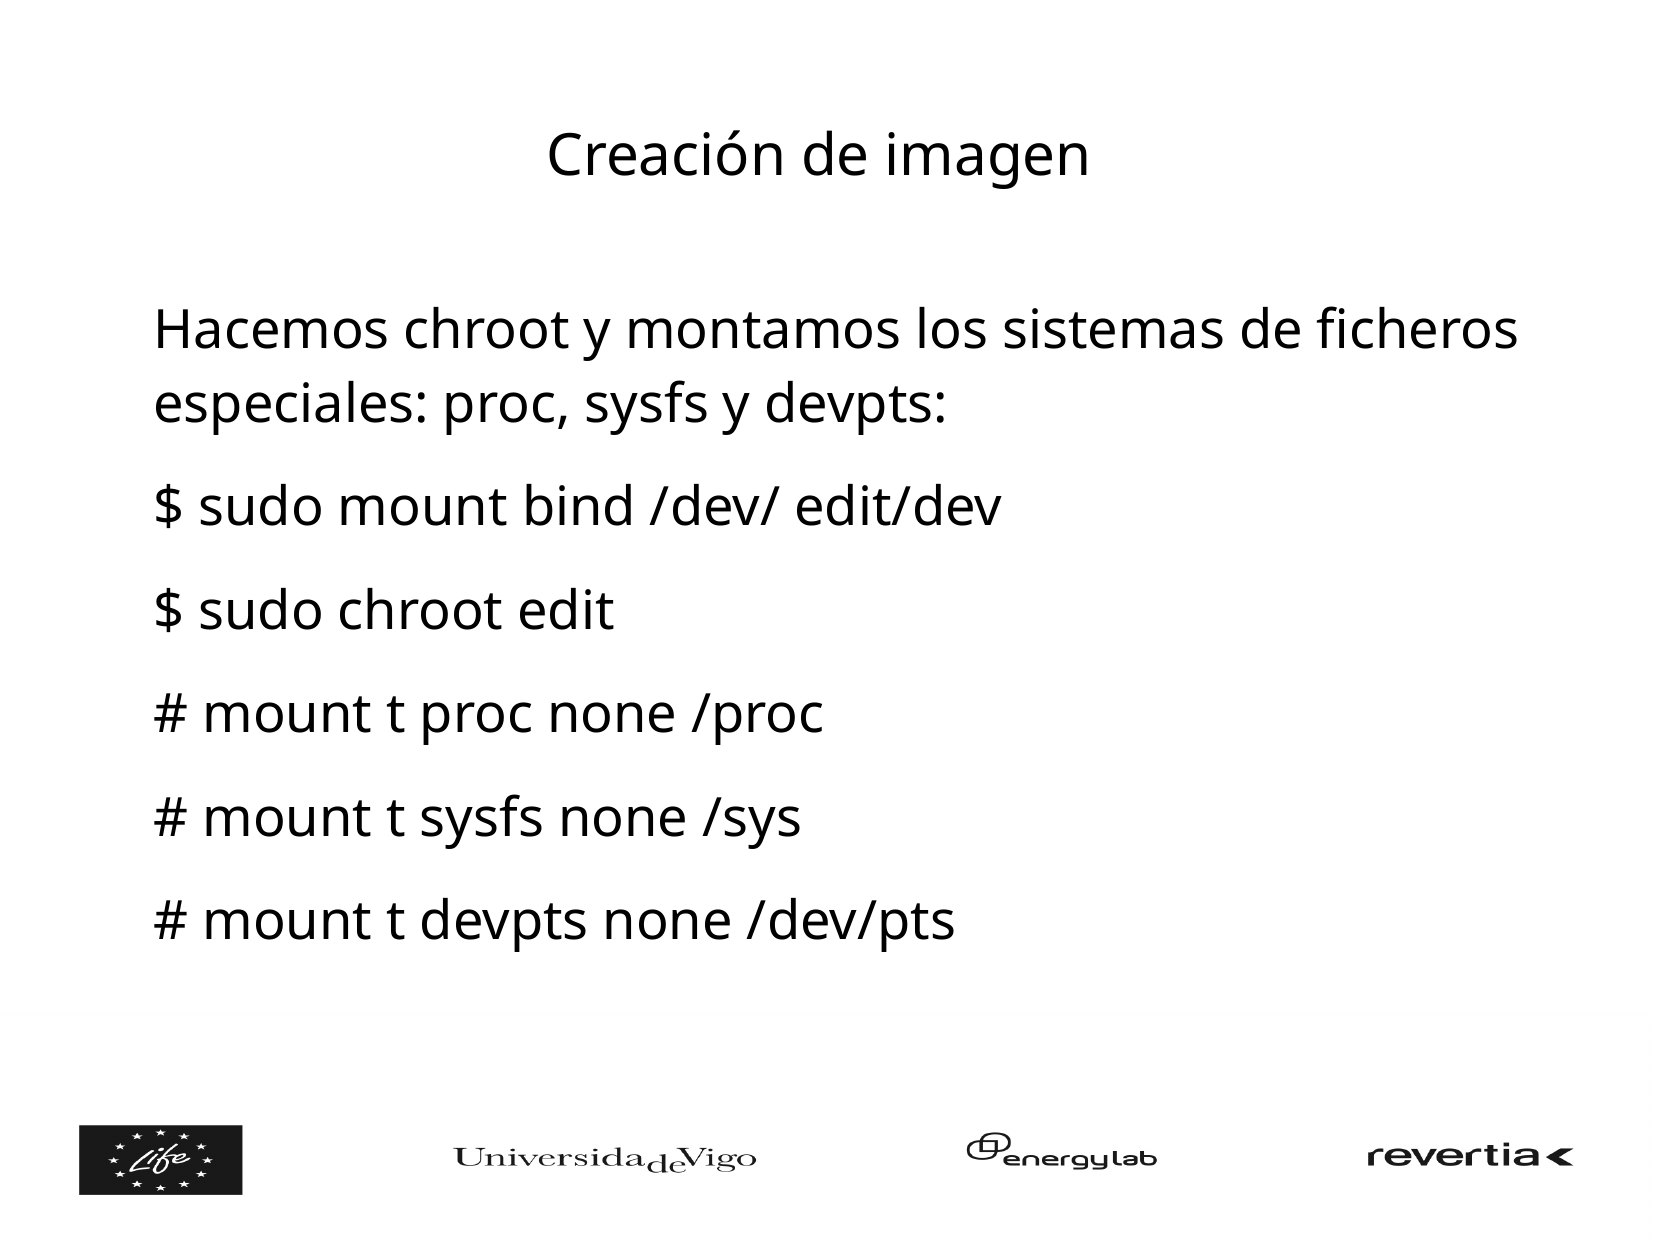

# Creación de imagen
Hacemos chroot y montamos los sistemas de ficheros especiales: proc, sysfs y devpts:
$ sudo mount ­­bind /dev/ edit/dev
$ sudo chroot edit
# mount ­t proc none /proc
# mount ­t sysfs none /sys
# mount ­t devpts none /dev/pts